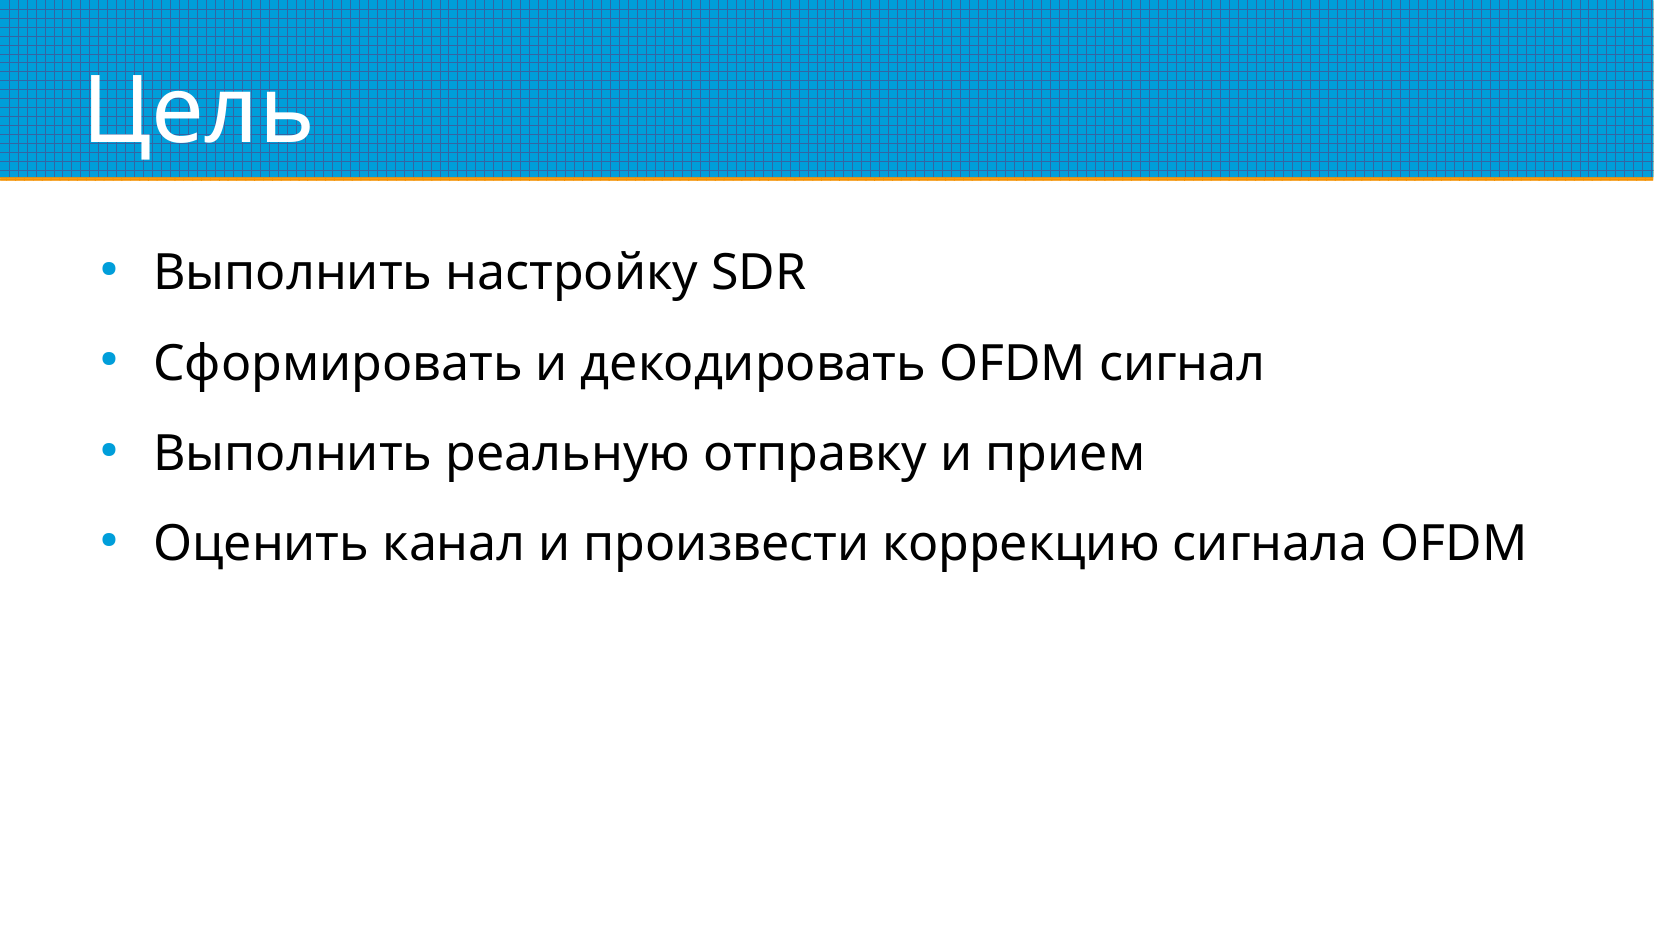

# Цель
Выполнить настройку SDR
Сформировать и декодировать OFDM сигнал
Выполнить реальную отправку и прием
Оценить канал и произвести коррекцию сигнала OFDM